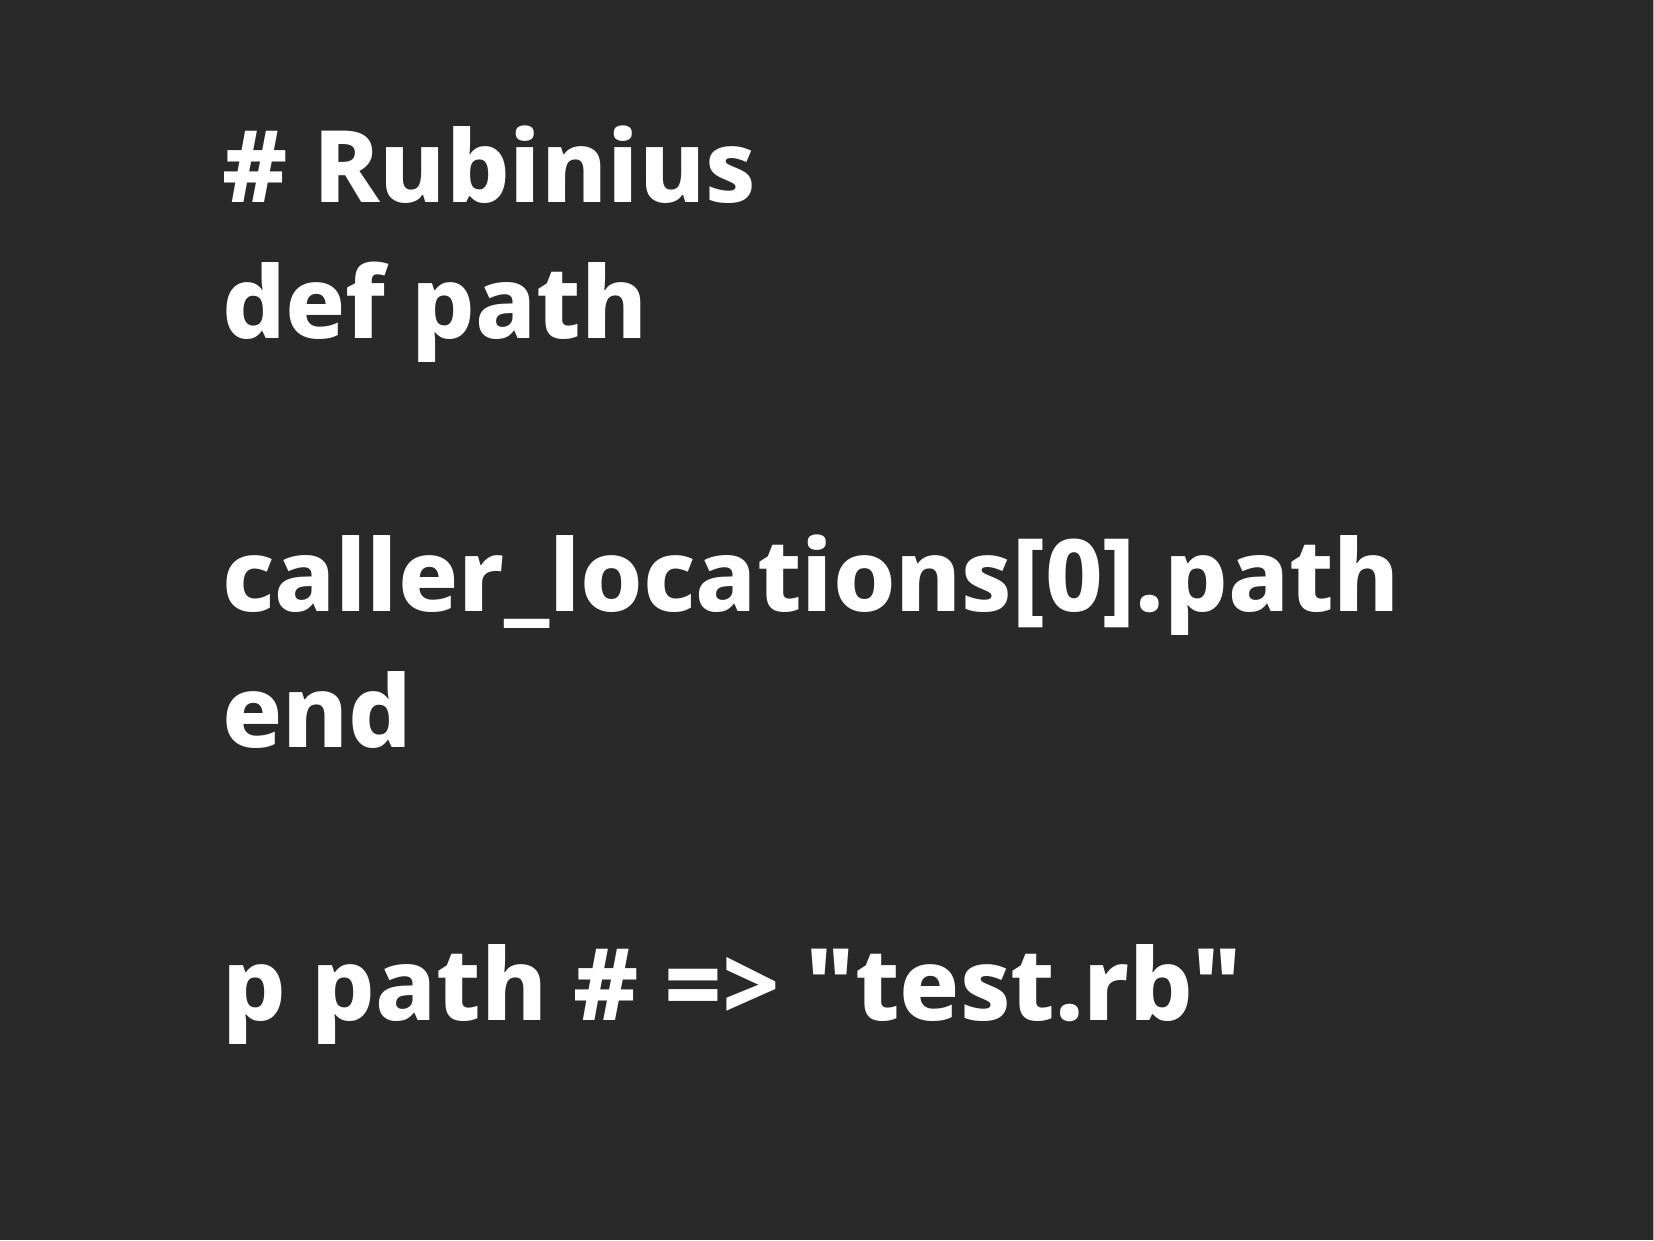

# # Rubinius
def path
 caller_locations[0].path
end
p path # => "test.rb"